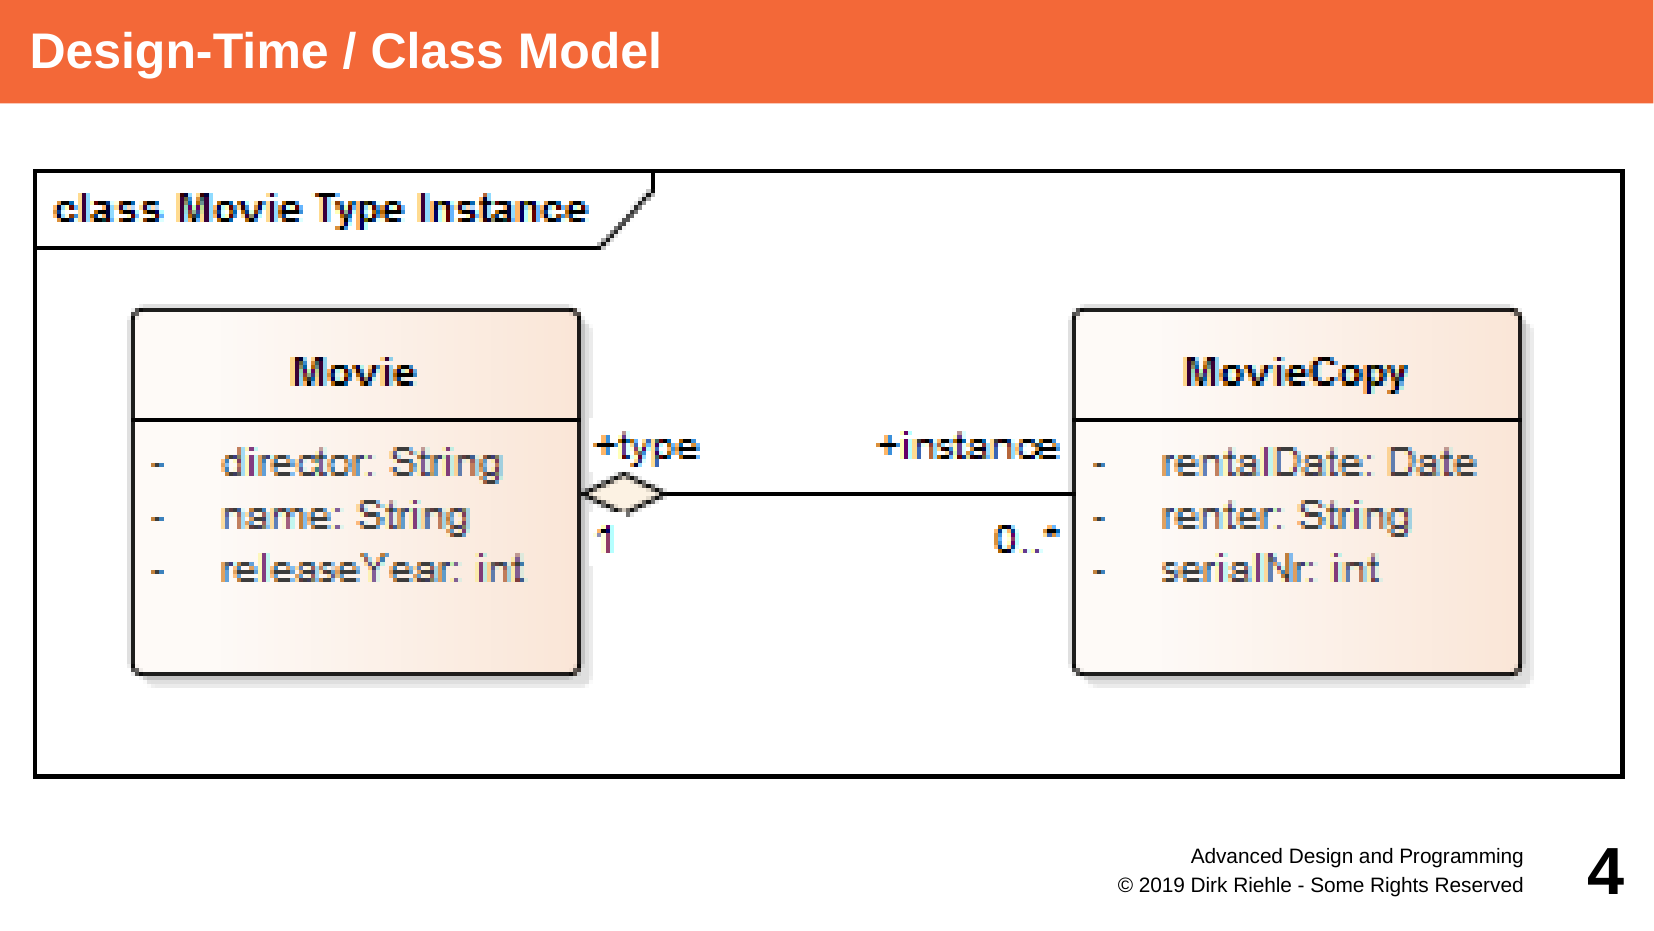

# Design-Time / Class Model
Advanced Design and Programming
4
© 2019 Dirk Riehle - Some Rights Reserved